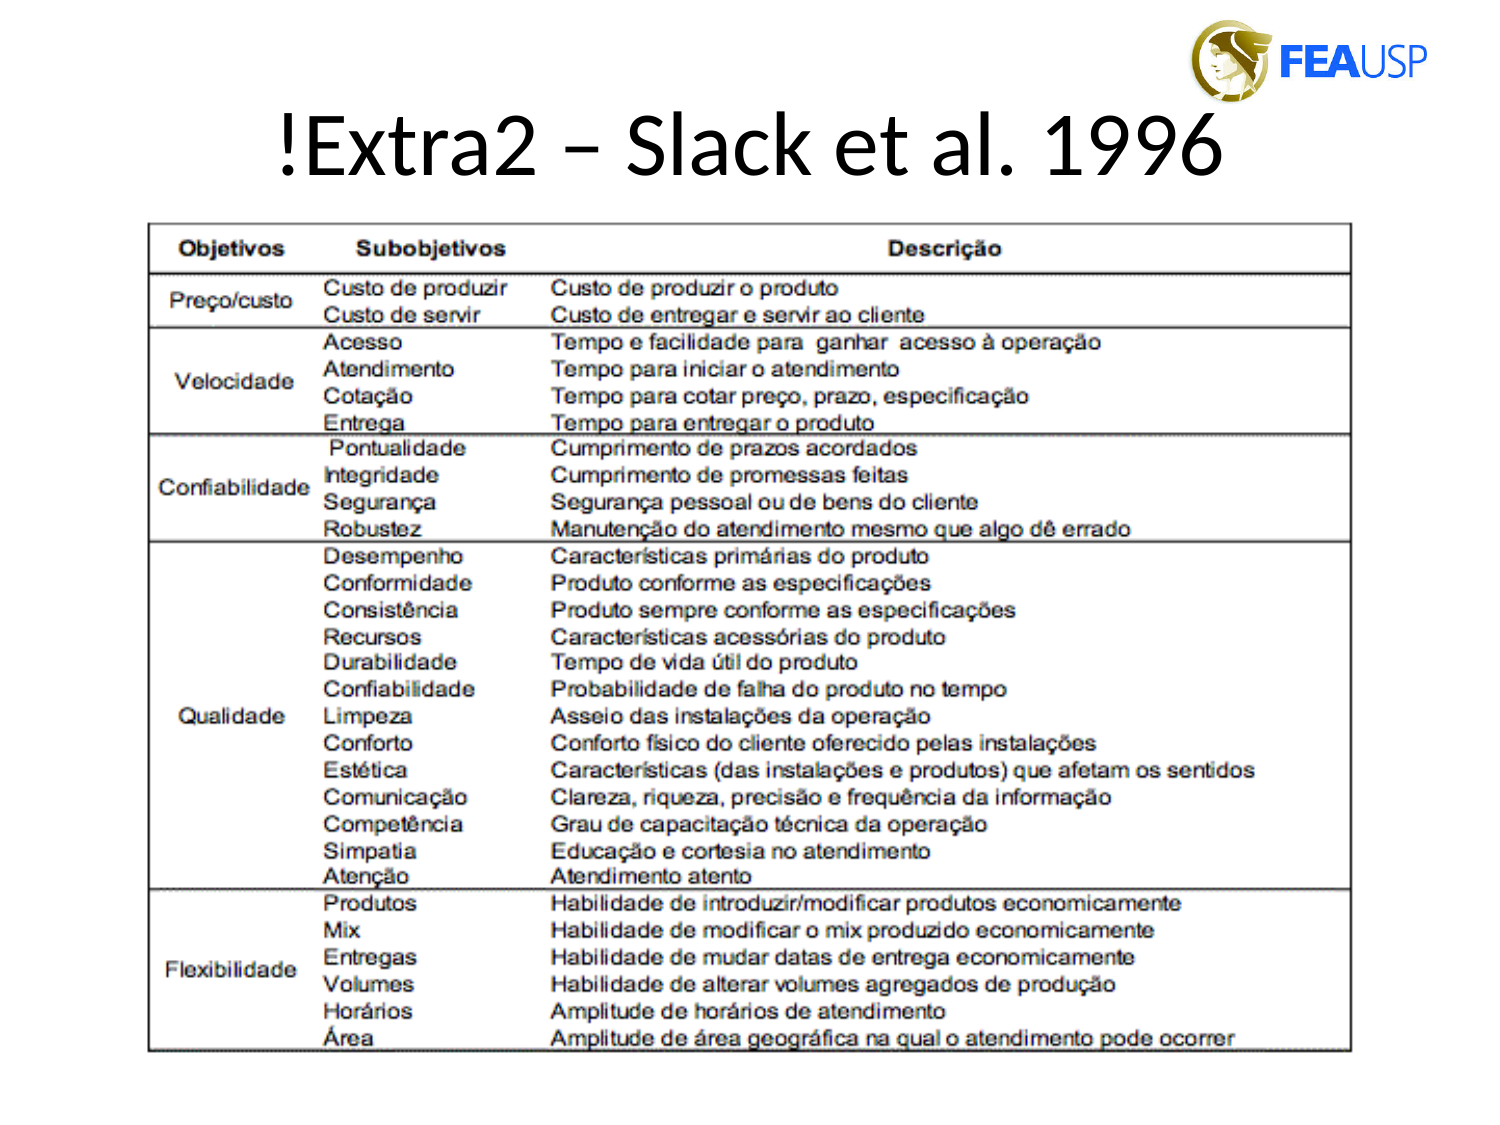

# !Extra2 – Slack et al. 1996